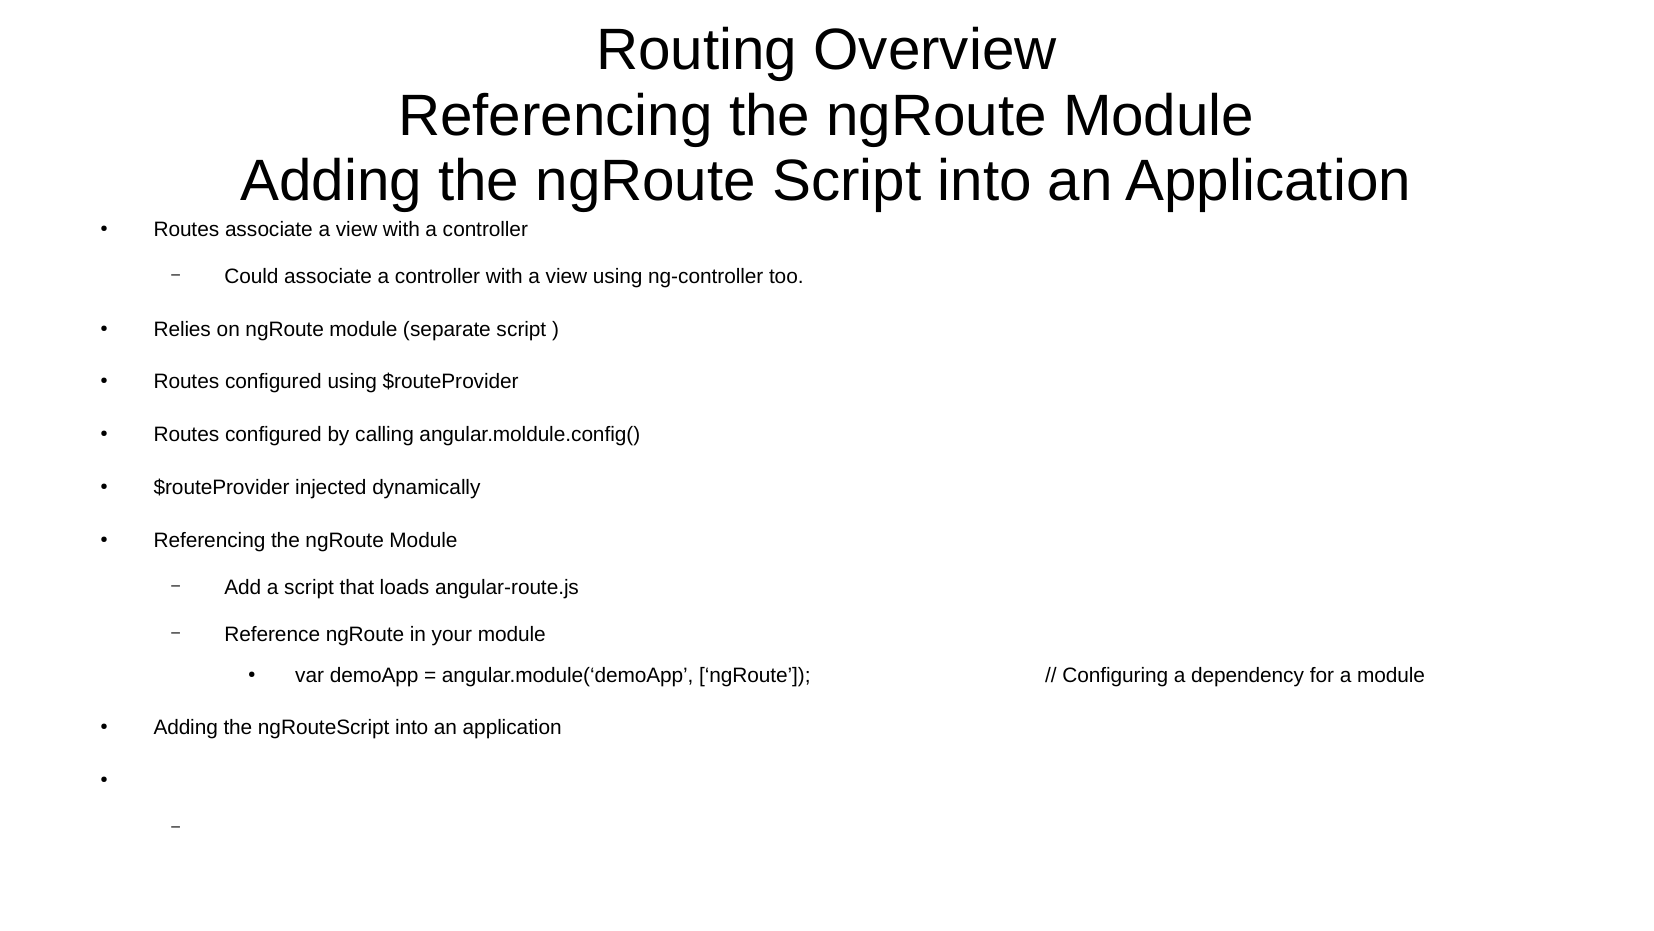

# Routing Overview Referencing the ngRoute Module Adding the ngRoute Script into an Application
Routes associate a view with a controller
Could associate a controller with a view using ng-controller too.
Relies on ngRoute module (separate script )
Routes configured using $routeProvider
Routes configured by calling angular.moldule.config()
$routeProvider injected dynamically
Referencing the ngRoute Module
Add a script that loads angular-route.js
Reference ngRoute in your module
var demoApp = angular.module(‘demoApp’, [‘ngRoute’]); 			// Configuring a dependency for a module
Adding the ngRouteScript into an application